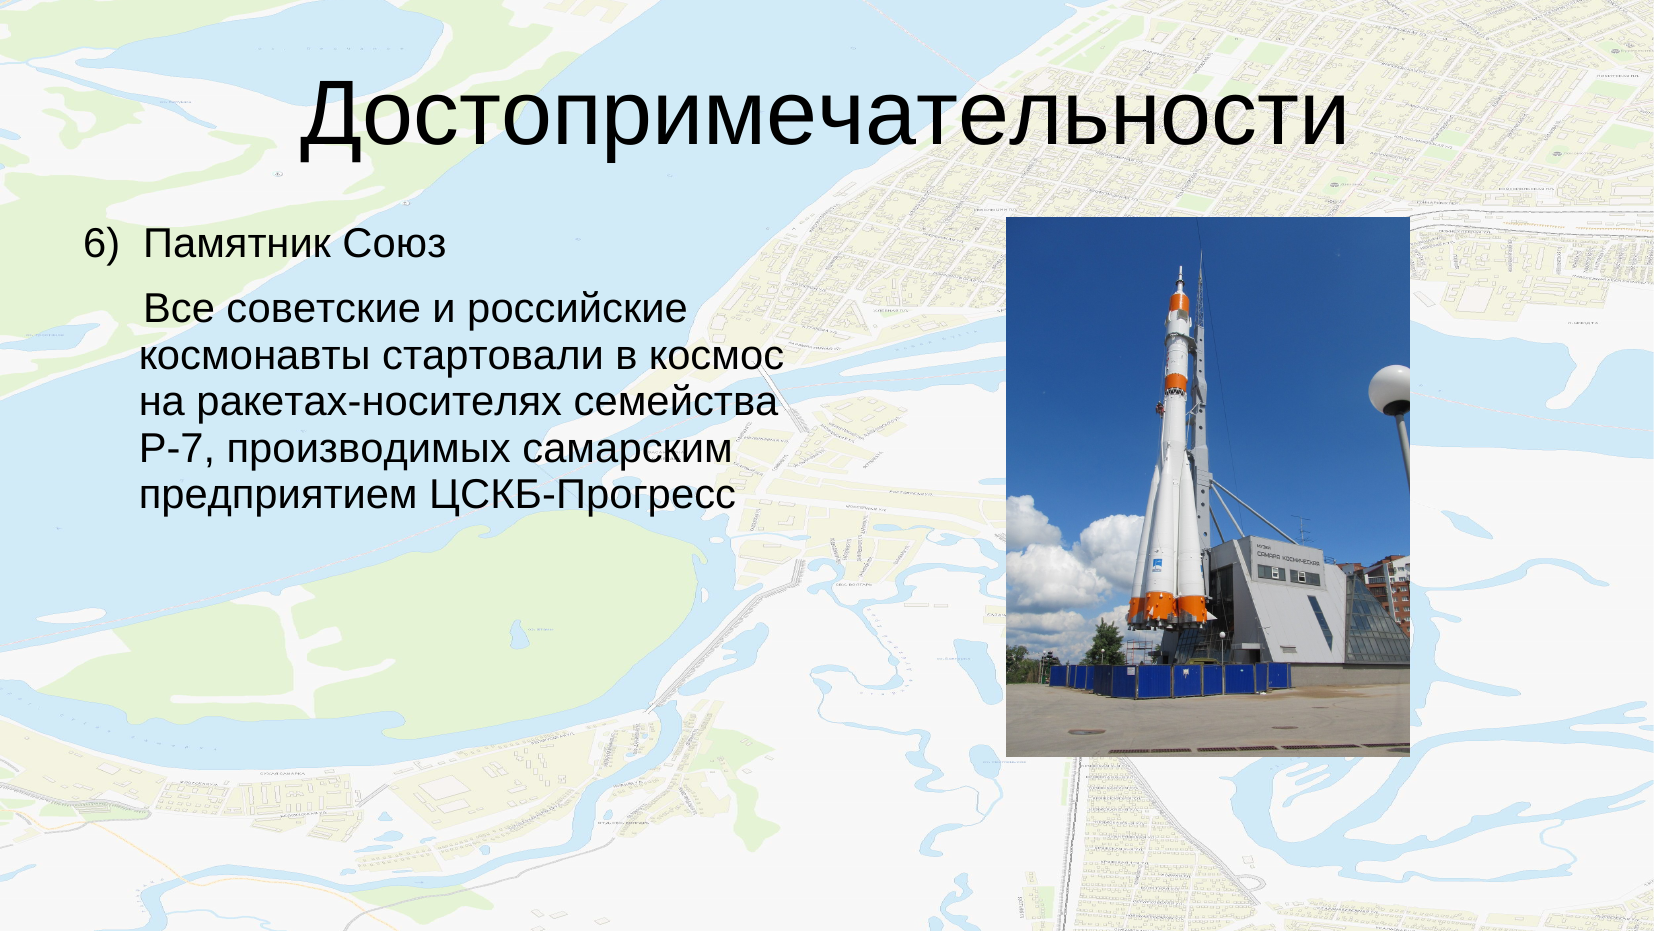

# Достопримечательности
 Памятник Союз
 Все советские и российские космонавты стартовали в космос на ракетах-носителях семейства Р-7, производимых самарским предприятием ЦСКБ-Прогресс